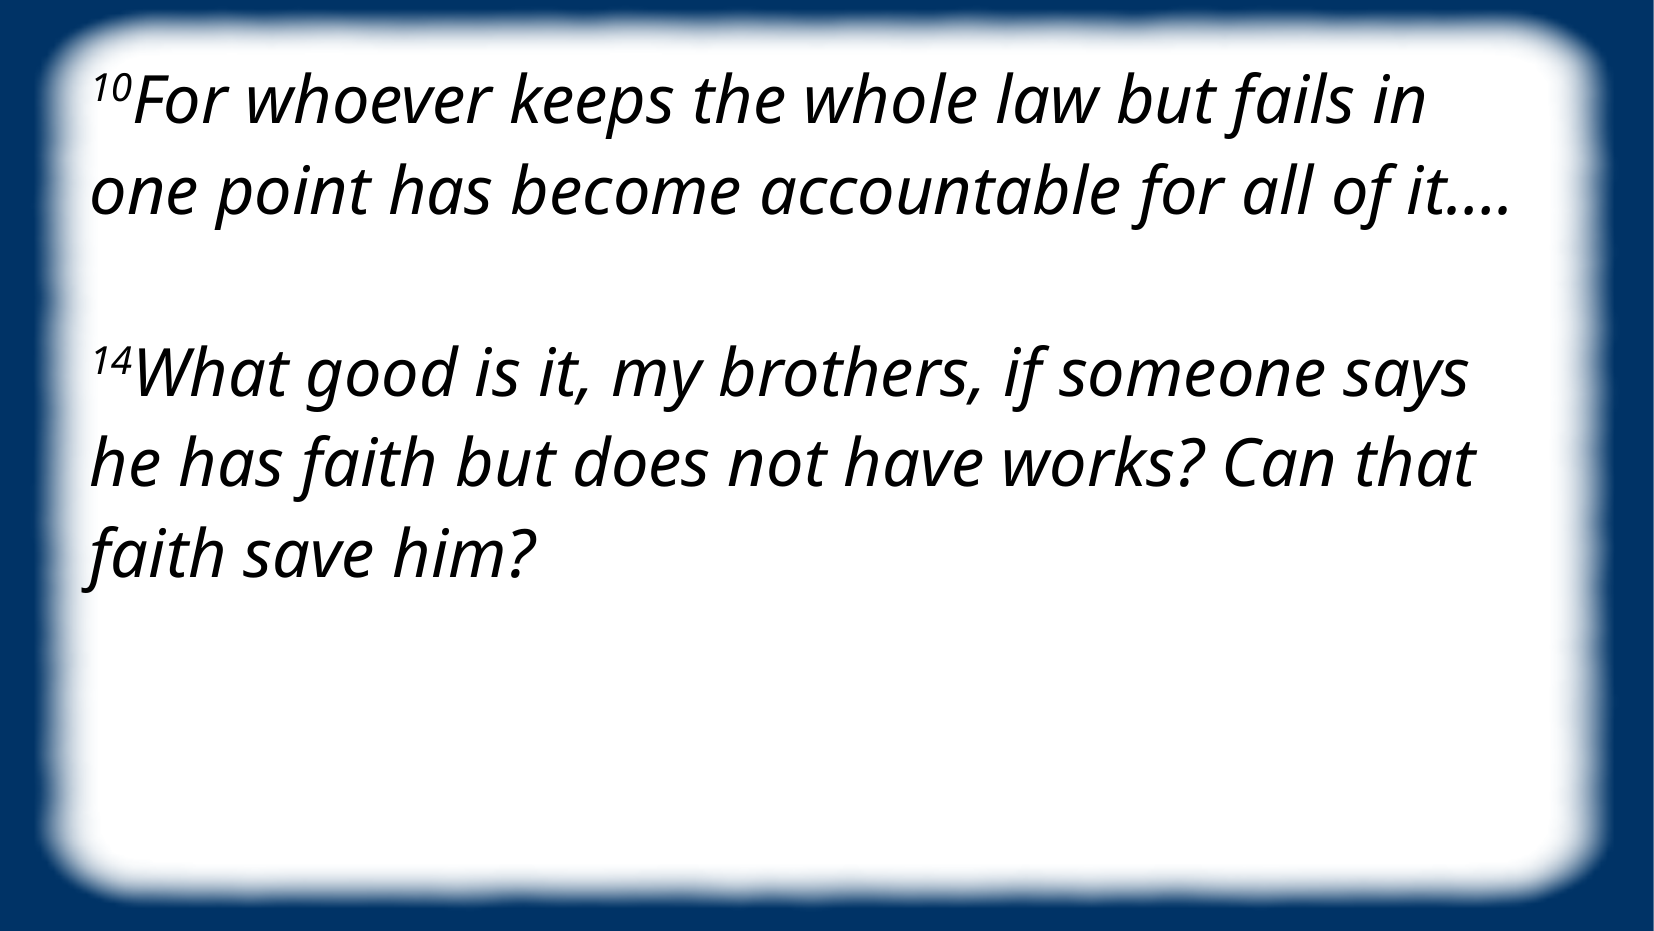

10For whoever keeps the whole law but fails in one point has become accountable for all of it….
14What good is it, my brothers, if someone says he has faith but does not have works? Can that faith save him?